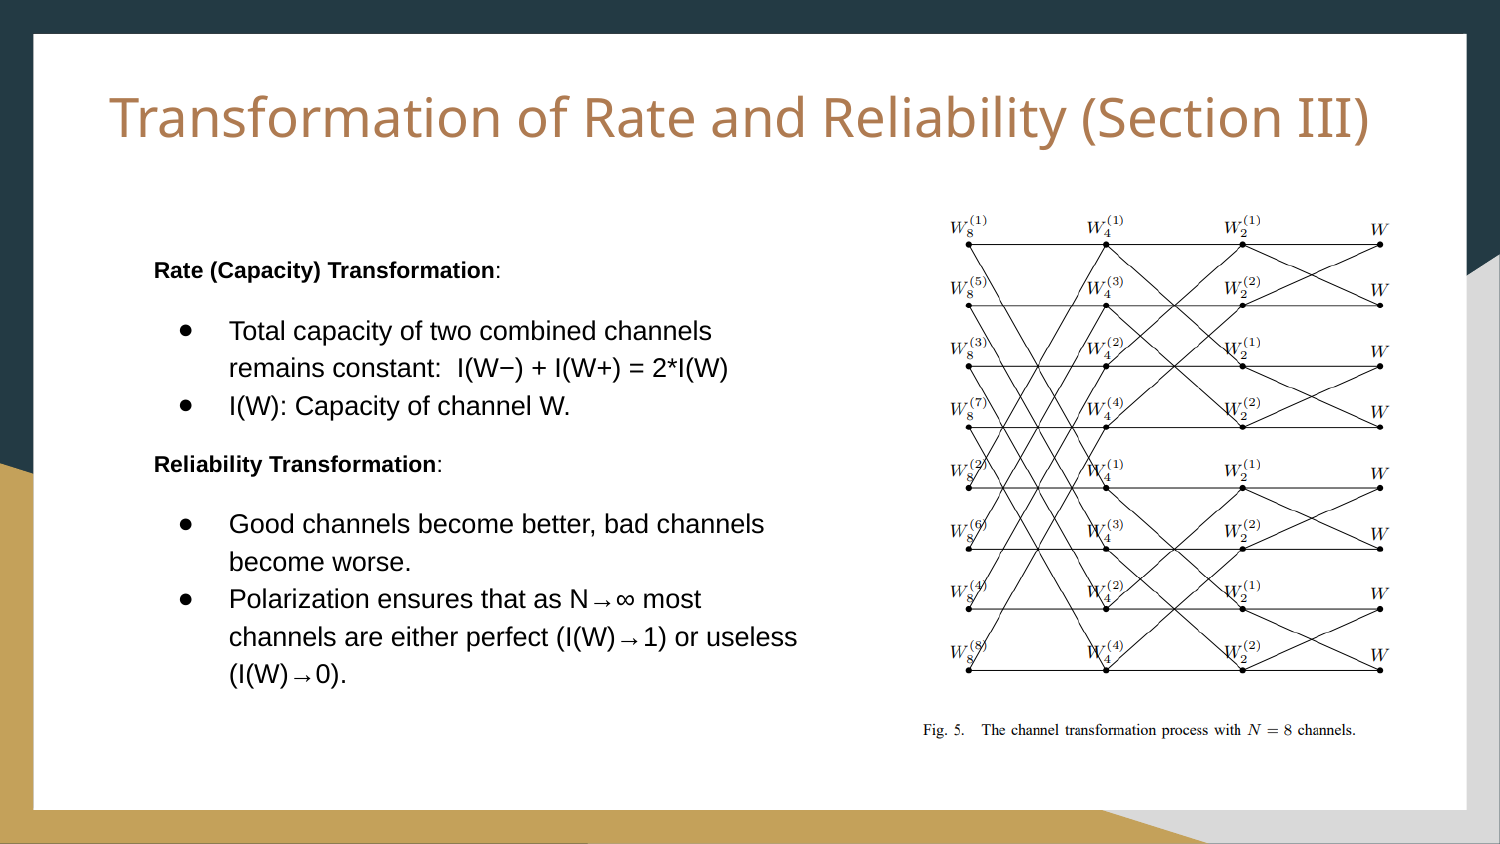

# Transformation of Rate and Reliability (Section III)
Rate (Capacity) Transformation:
Total capacity of two combined channels remains constant: I(W−) + I(W+) = 2*I(W)
I(W): Capacity of channel W.
Reliability Transformation:
Good channels become better, bad channels become worse.
Polarization ensures that as N→∞ most channels are either perfect (I(W)→1) or useless (I(W)→0).